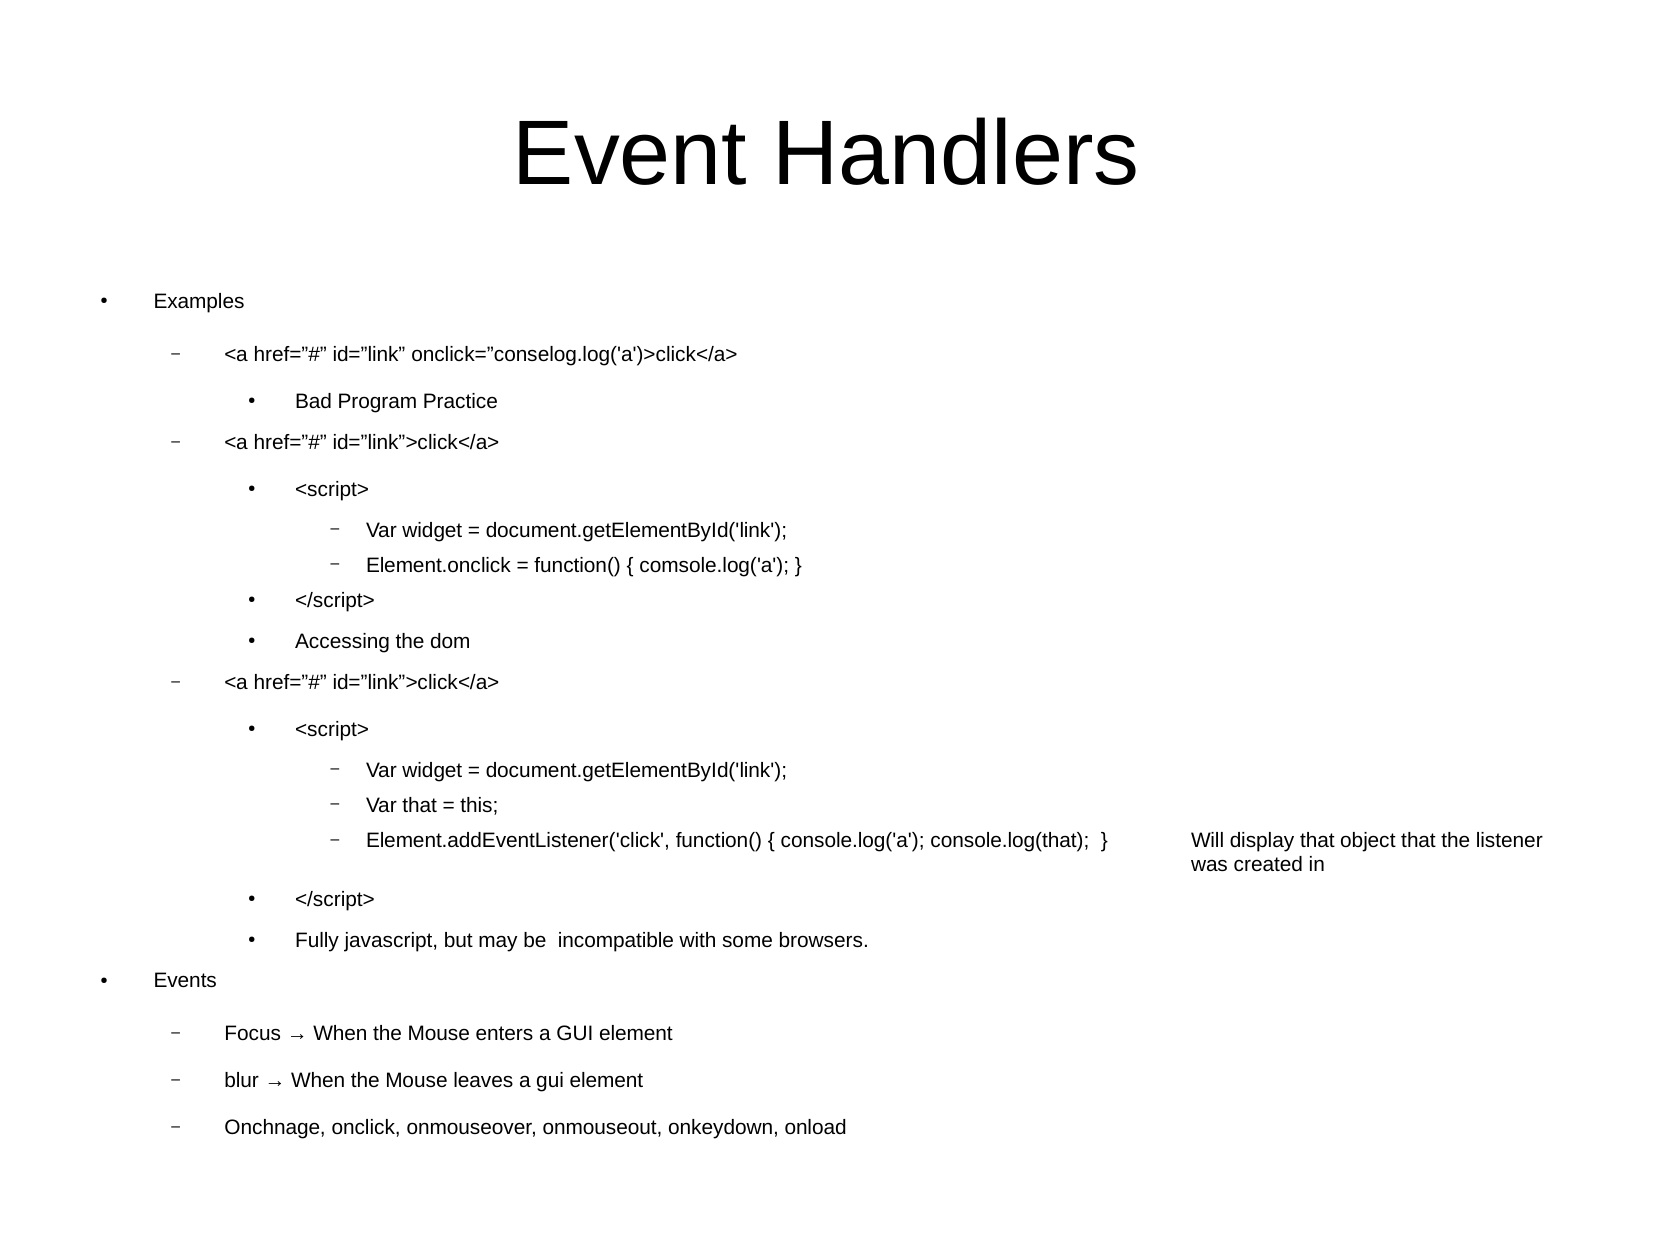

# Event Handlers
Examples
<a href=”#” id=”link” onclick=”conselog.log('a')>click</a>
Bad Program Practice
<a href=”#” id=”link”>click</a>
<script>
Var widget = document.getElementById('link');
Element.onclick = function() { comsole.log('a'); }
</script>
Accessing the dom
<a href=”#” id=”link”>click</a>
<script>
Var widget = document.getElementById('link');
Var that = this;
Element.addEventListener('click', function() { console.log('a'); console.log(that); } 	Will display that object that the listener 												was created in
</script>
Fully javascript, but may be incompatible with some browsers.
Events
Focus → When the Mouse enters a GUI element
blur → When the Mouse leaves a gui element
Onchnage, onclick, onmouseover, onmouseout, onkeydown, onload